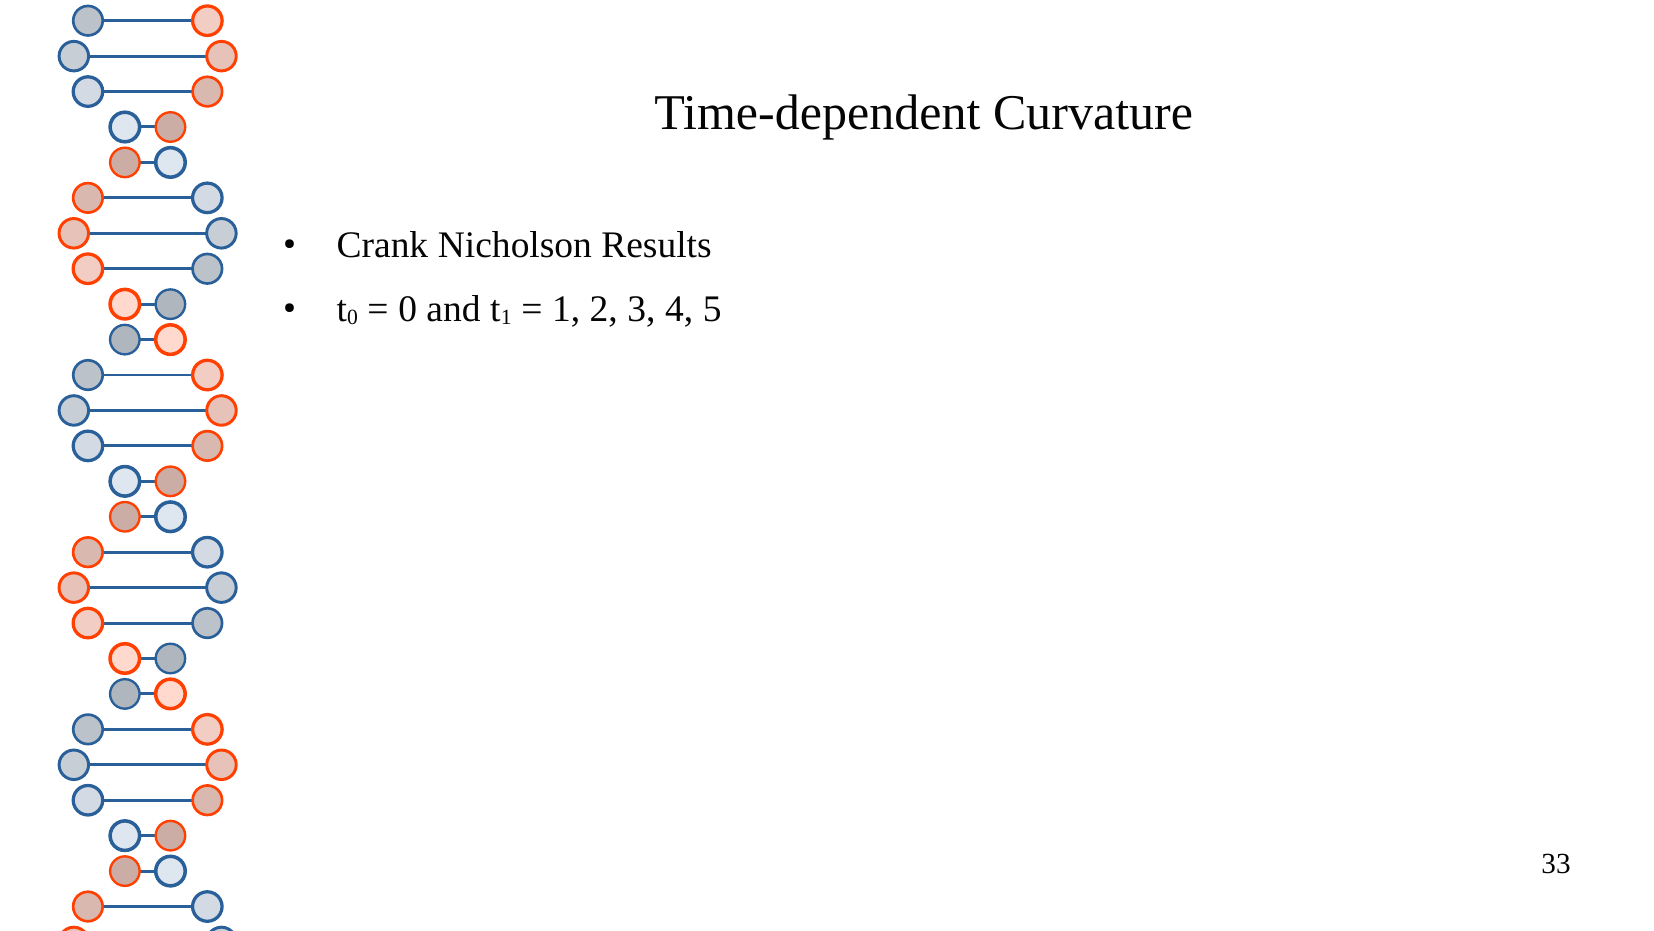

# Time-dependent Curvature
Crank Nicholson Results
t0 = 0 and t1 = 1, 2, 3, 4, 5
33